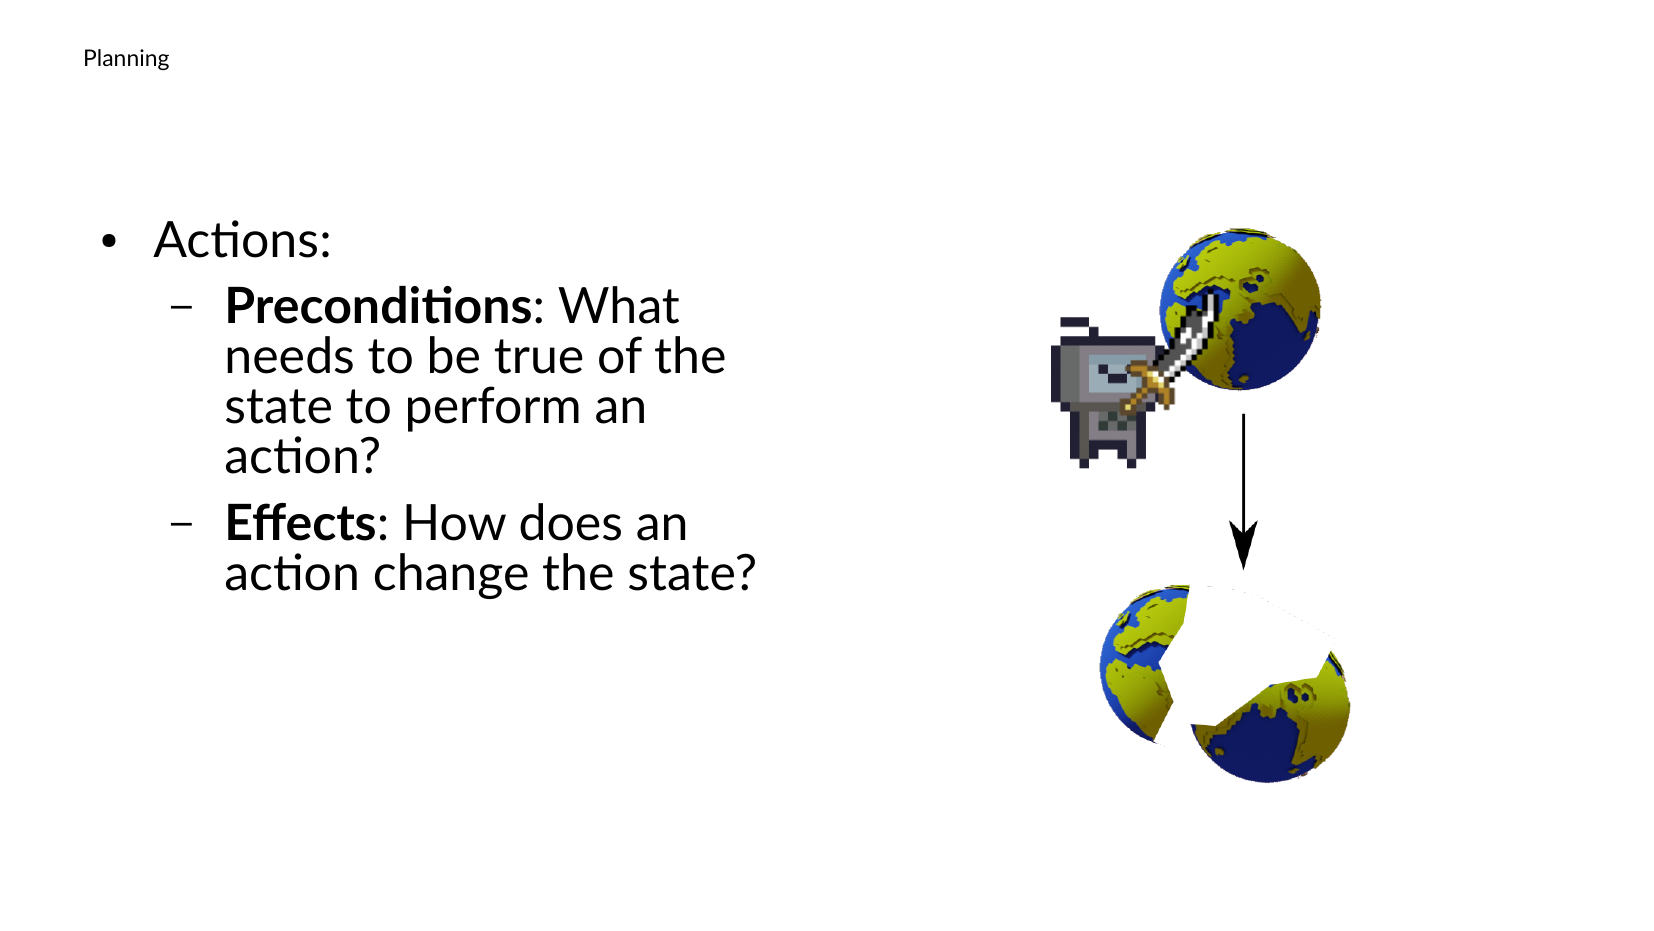

# Planning
Actions:
Preconditions: What needs to be true of the state to perform an action?
Effects: How does an action change the state?